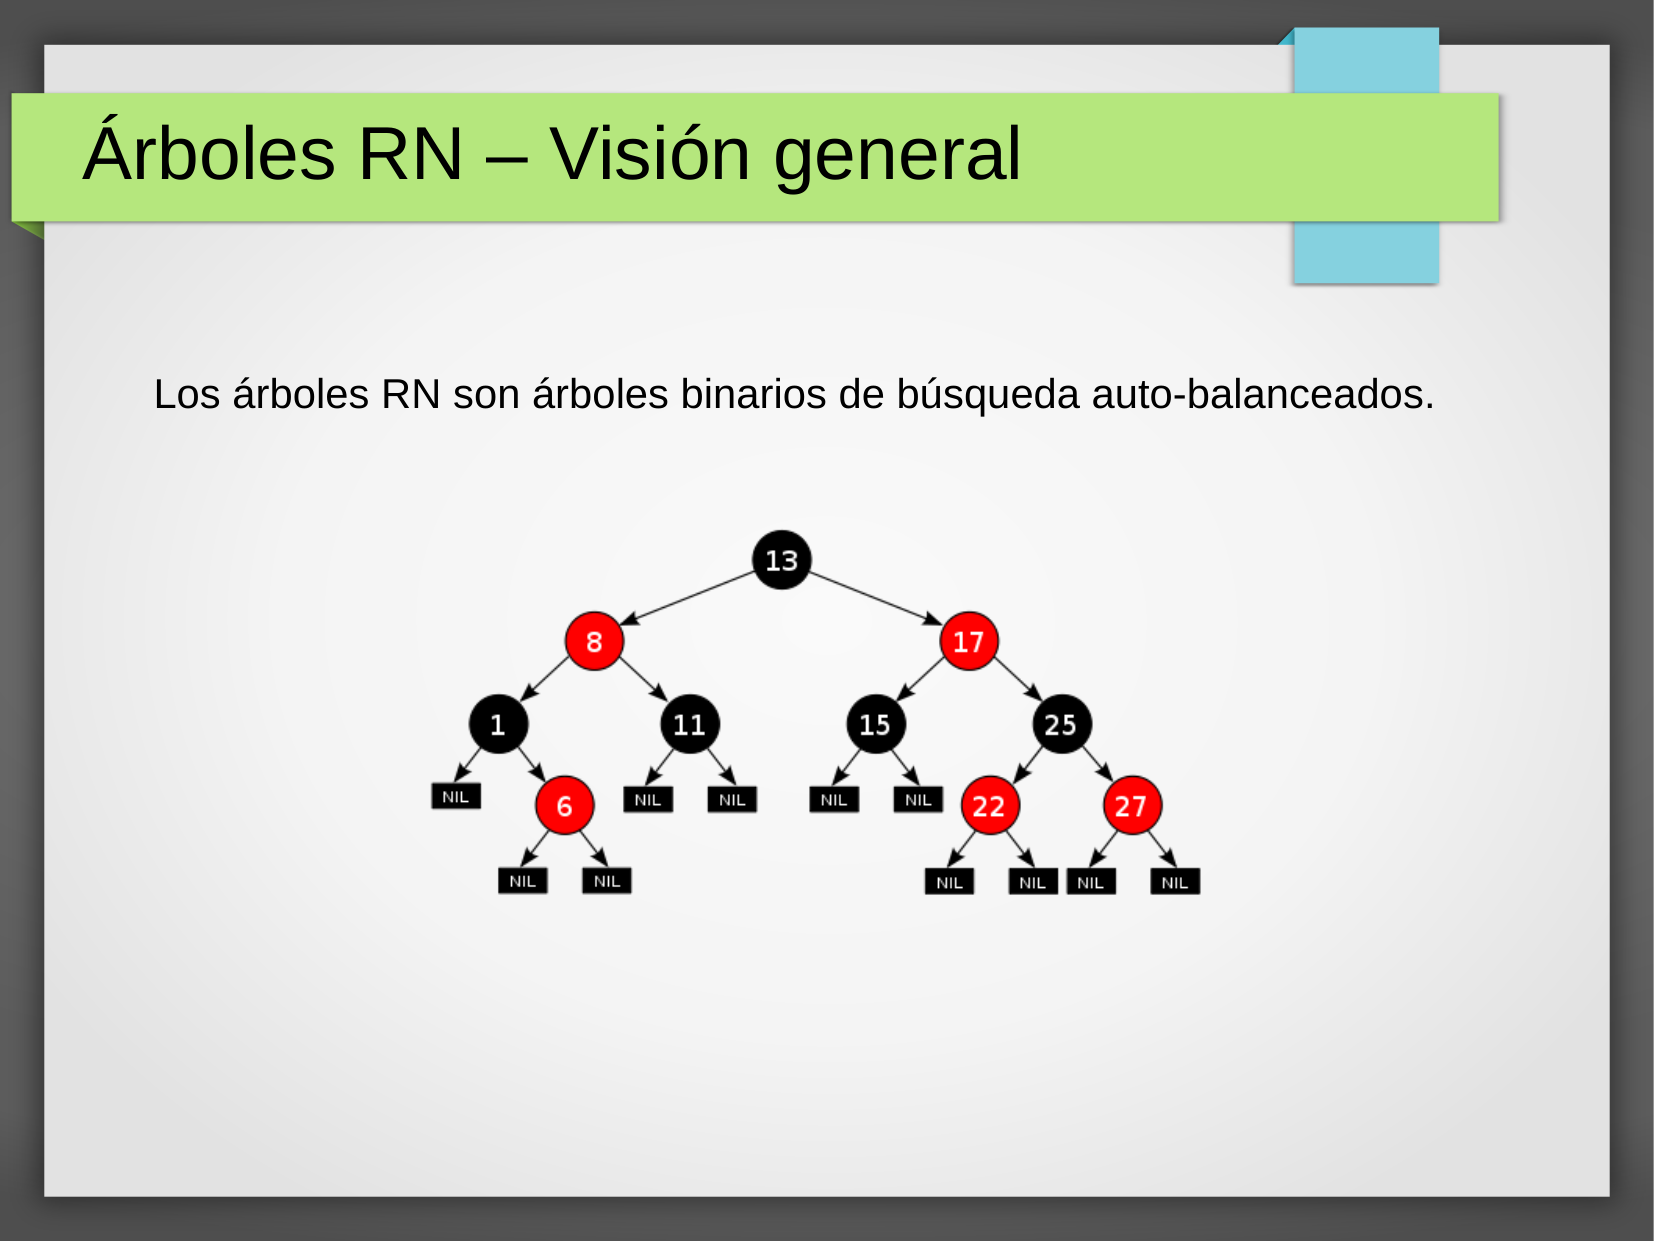

# Árboles RN – Visión general
Los árboles RN son árboles binarios de búsqueda auto-balanceados.